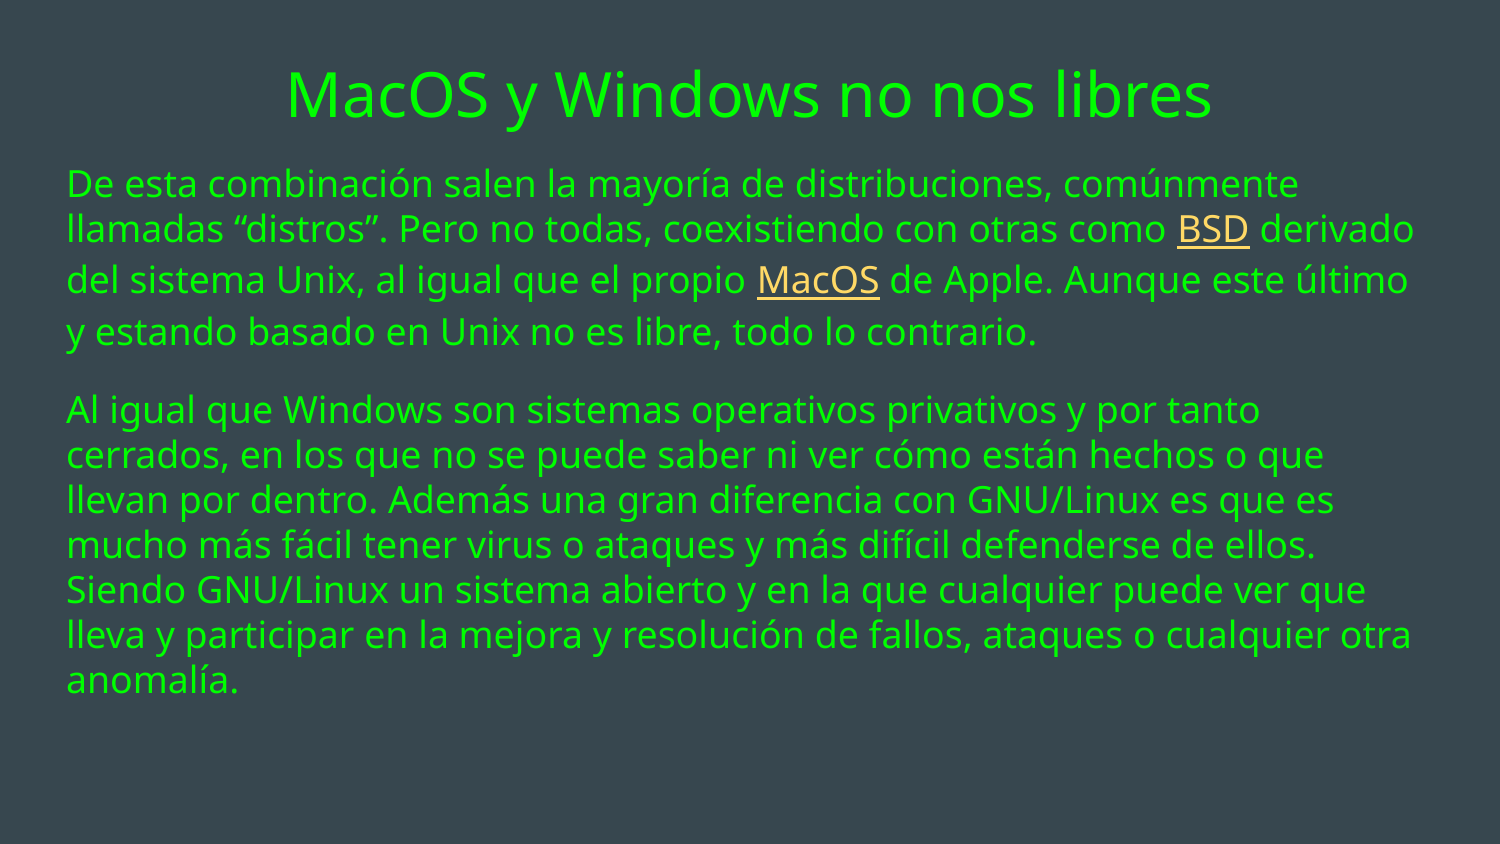

# MacOS y Windows no nos libres
De esta combinación salen la mayoría de distribuciones, comúnmente llamadas “distros”. Pero no todas, coexistiendo con otras como BSD derivado del sistema Unix, al igual que el propio MacOS de Apple. Aunque este último y estando basado en Unix no es libre, todo lo contrario.
Al igual que Windows son sistemas operativos privativos y por tanto cerrados, en los que no se puede saber ni ver cómo están hechos o que llevan por dentro. Además una gran diferencia con GNU/Linux es que es mucho más fácil tener virus o ataques y más difícil defenderse de ellos. Siendo GNU/Linux un sistema abierto y en la que cualquier puede ver que lleva y participar en la mejora y resolución de fallos, ataques o cualquier otra anomalía.